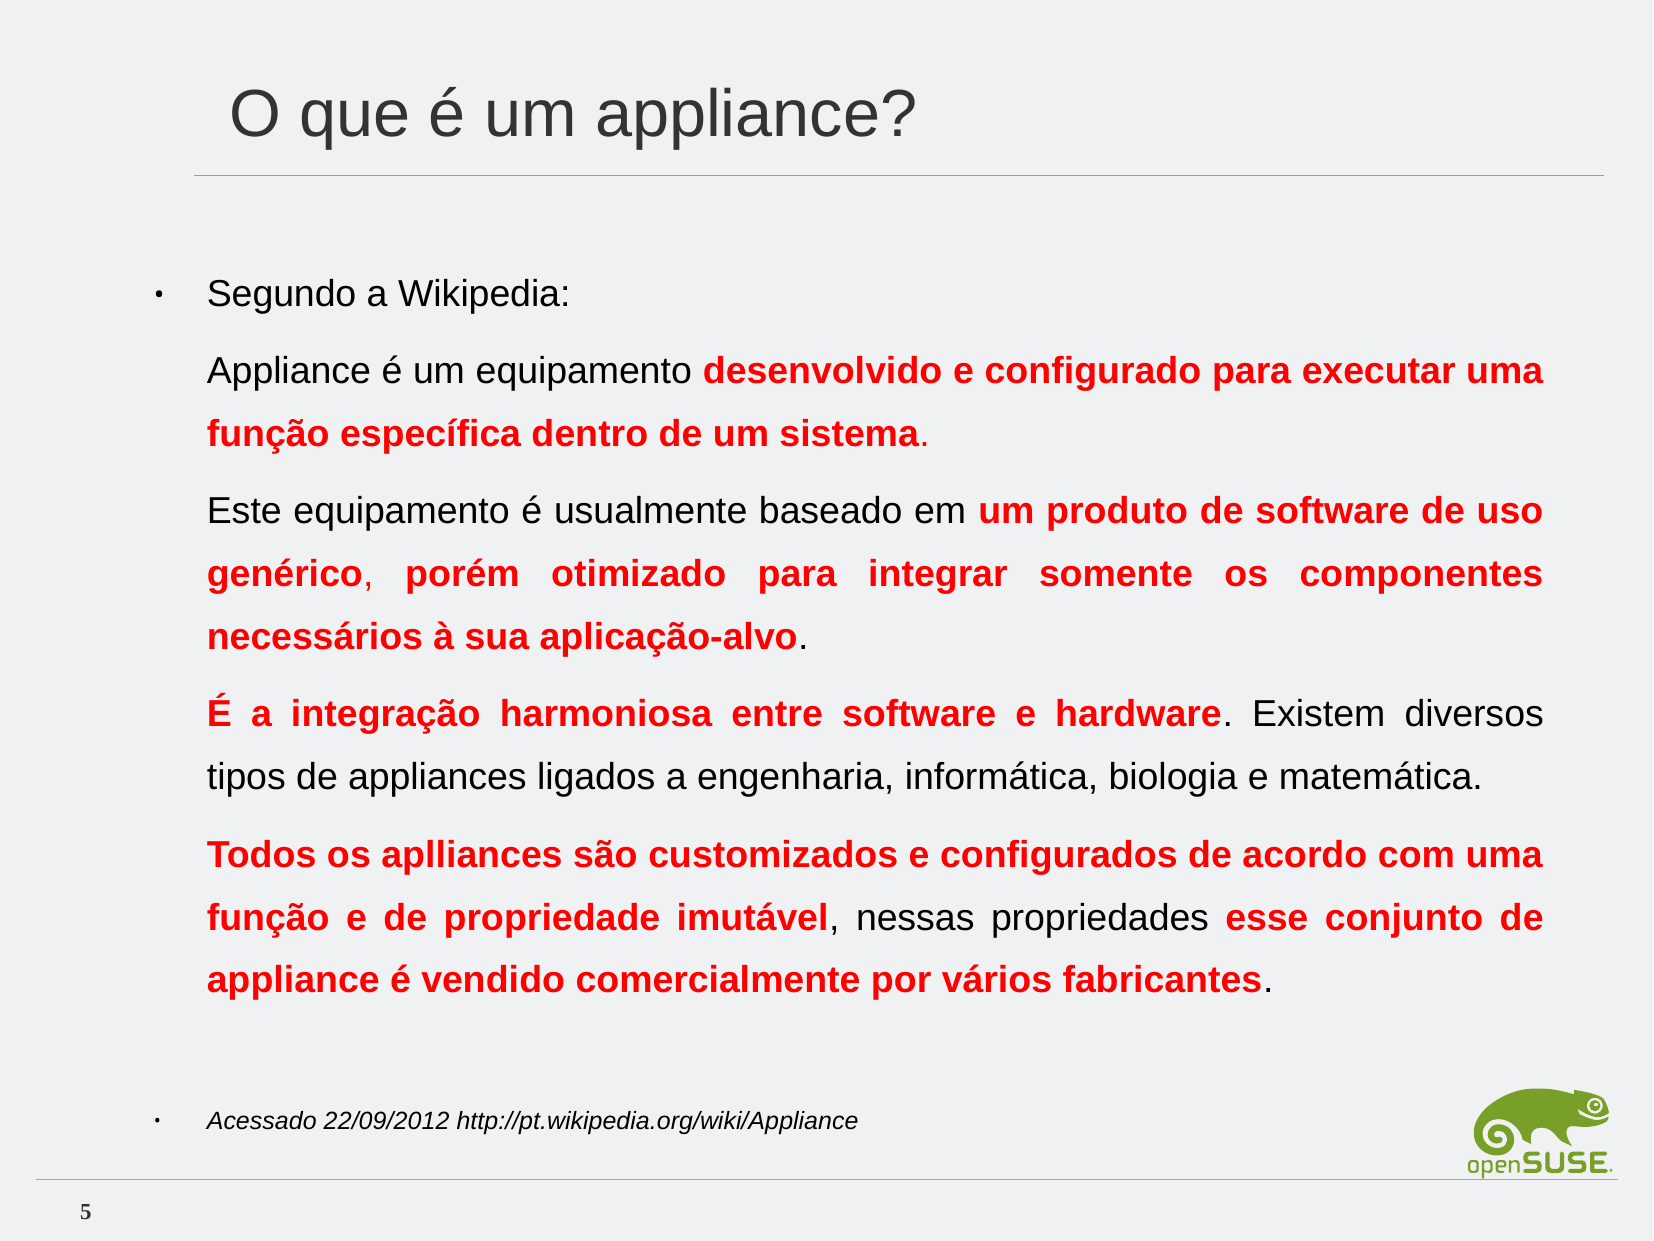

# O que é um appliance?
Segundo a Wikipedia:
Appliance é um equipamento desenvolvido e configurado para executar uma função específica dentro de um sistema.
Este equipamento é usualmente baseado em um produto de software de uso genérico, porém otimizado para integrar somente os componentes necessários à sua aplicação-alvo.
É a integração harmoniosa entre software e hardware. Existem diversos tipos de appliances ligados a engenharia, informática, biologia e matemática.
Todos os aplliances são customizados e configurados de acordo com uma função e de propriedade imutável, nessas propriedades esse conjunto de appliance é vendido comercialmente por vários fabricantes.
Acessado 22/09/2012 http://pt.wikipedia.org/wiki/Appliance
5